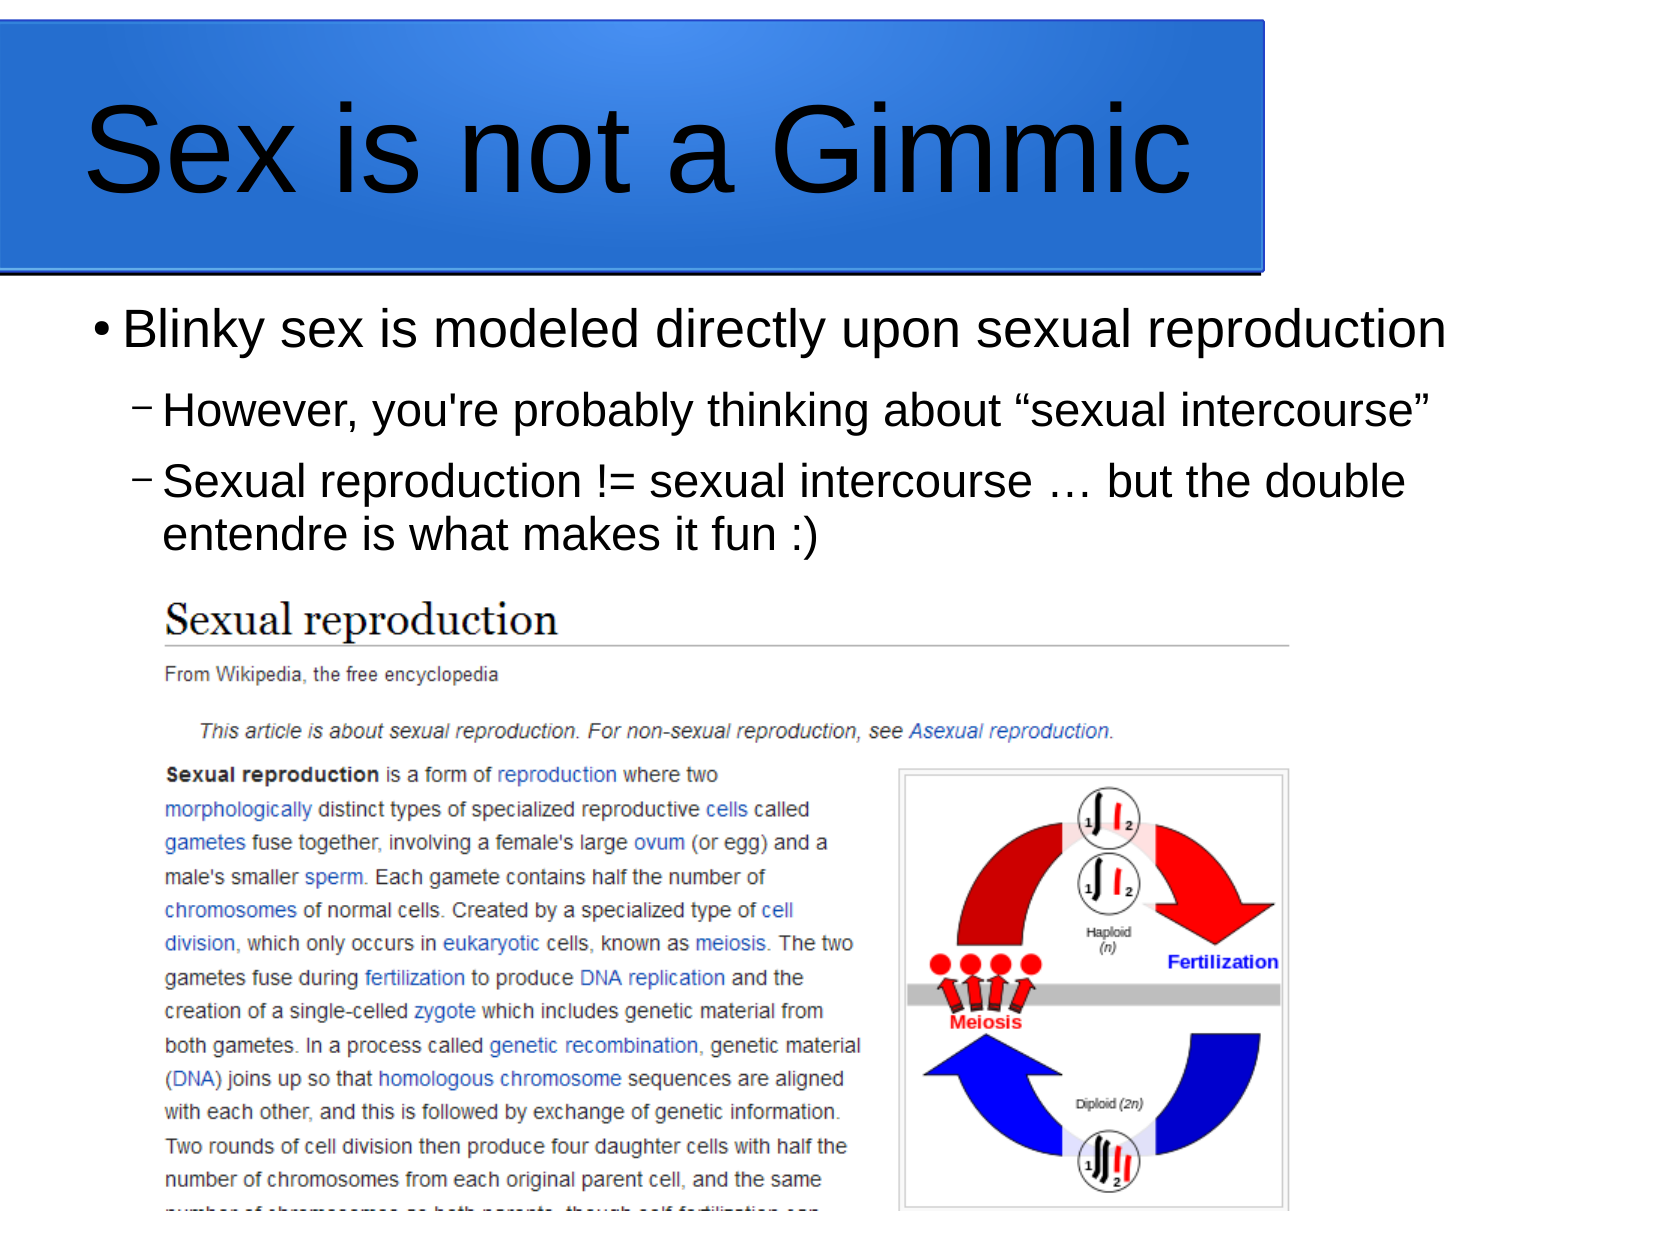

# Sex is not a Gimmic
Blinky sex is modeled directly upon sexual reproduction
However, you're probably thinking about “sexual intercourse”
Sexual reproduction != sexual intercourse … but the double entendre is what makes it fun :)